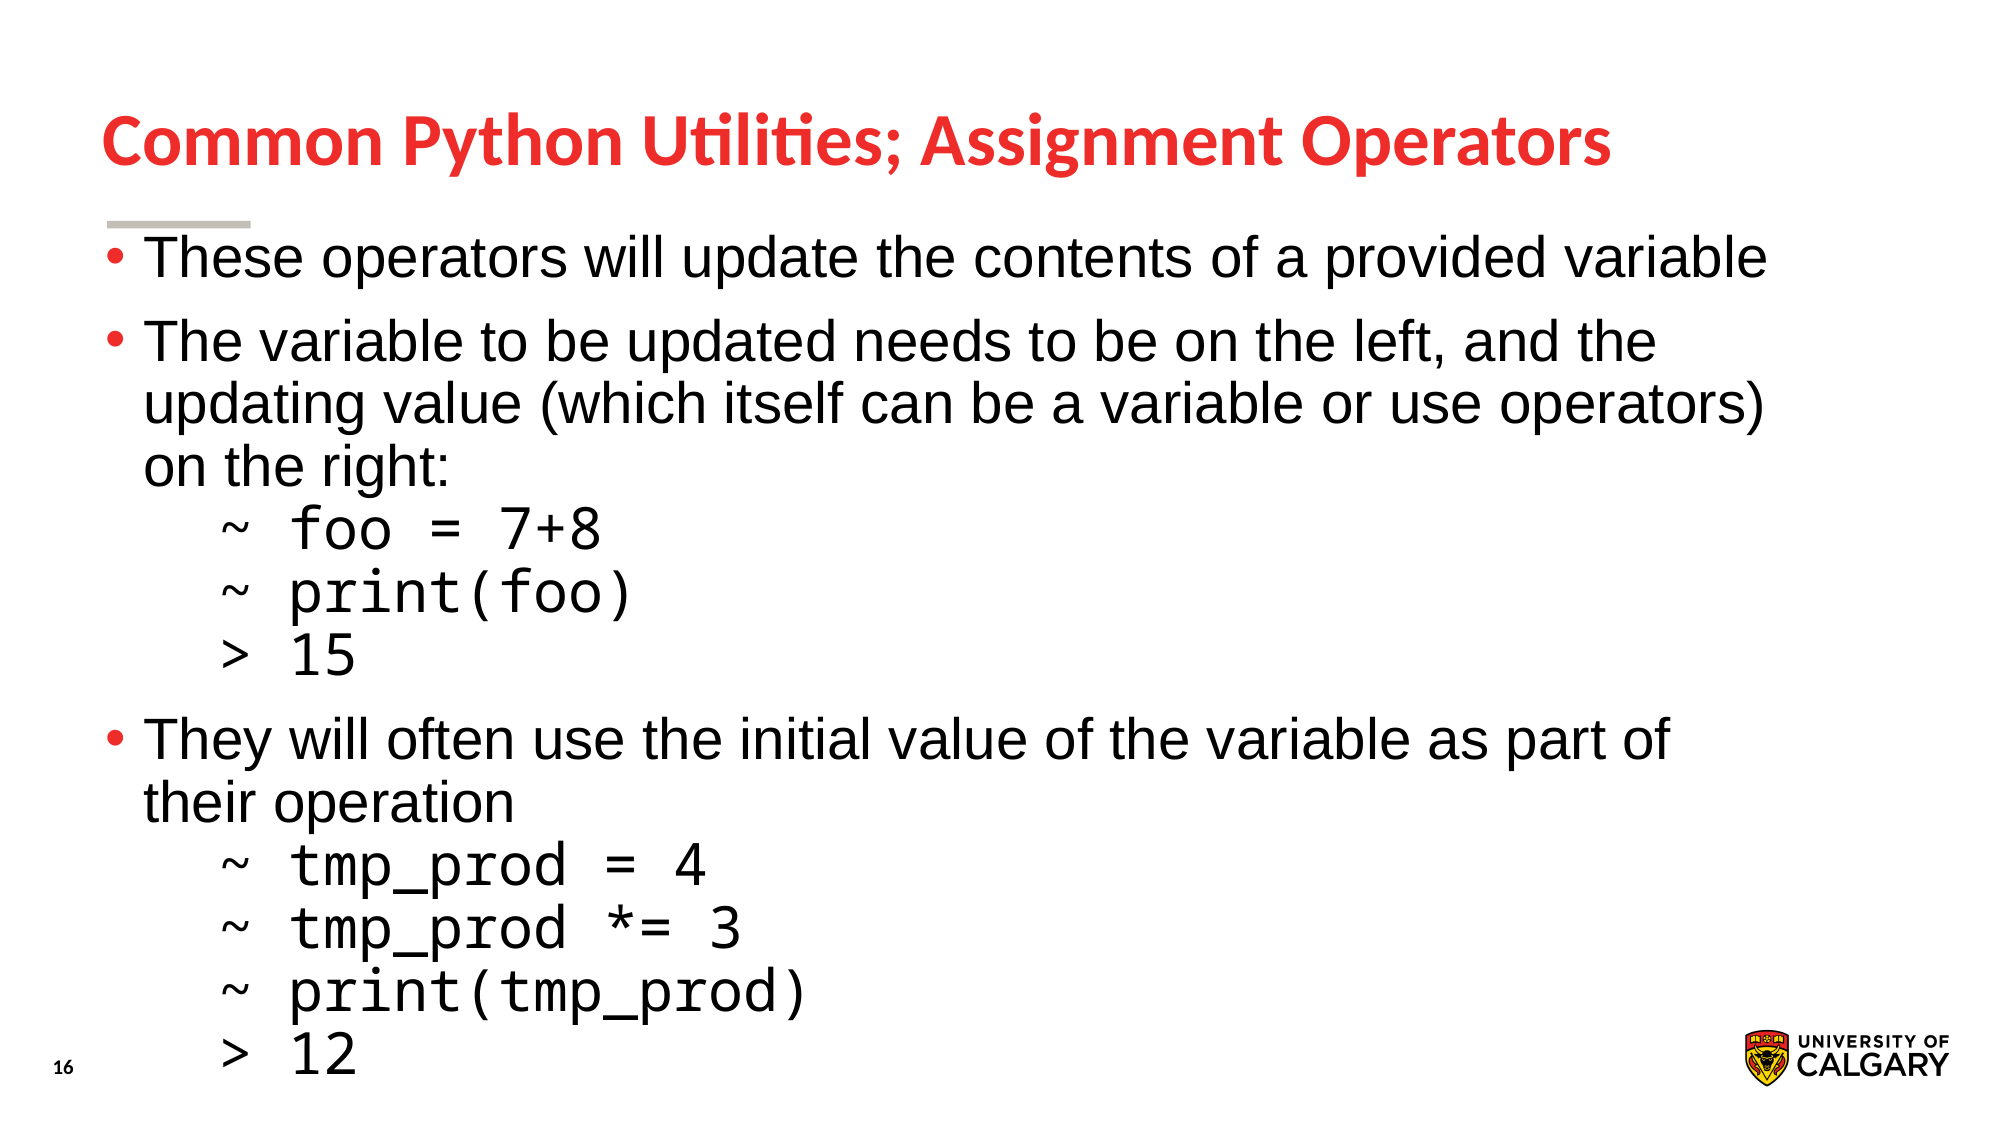

# Common Python Utilities; Assignment Operators
These operators will update the contents of a provided variable
The variable to be updated needs to be on the left, and the updating value (which itself can be a variable or use operators) on the right:
	~ foo = 7+8
	~ print(foo)
	> 15
They will often use the initial value of the variable as part of their operation
	~ tmp_prod = 4
	~ tmp_prod *= 3
	~ print(tmp_prod)
	> 12